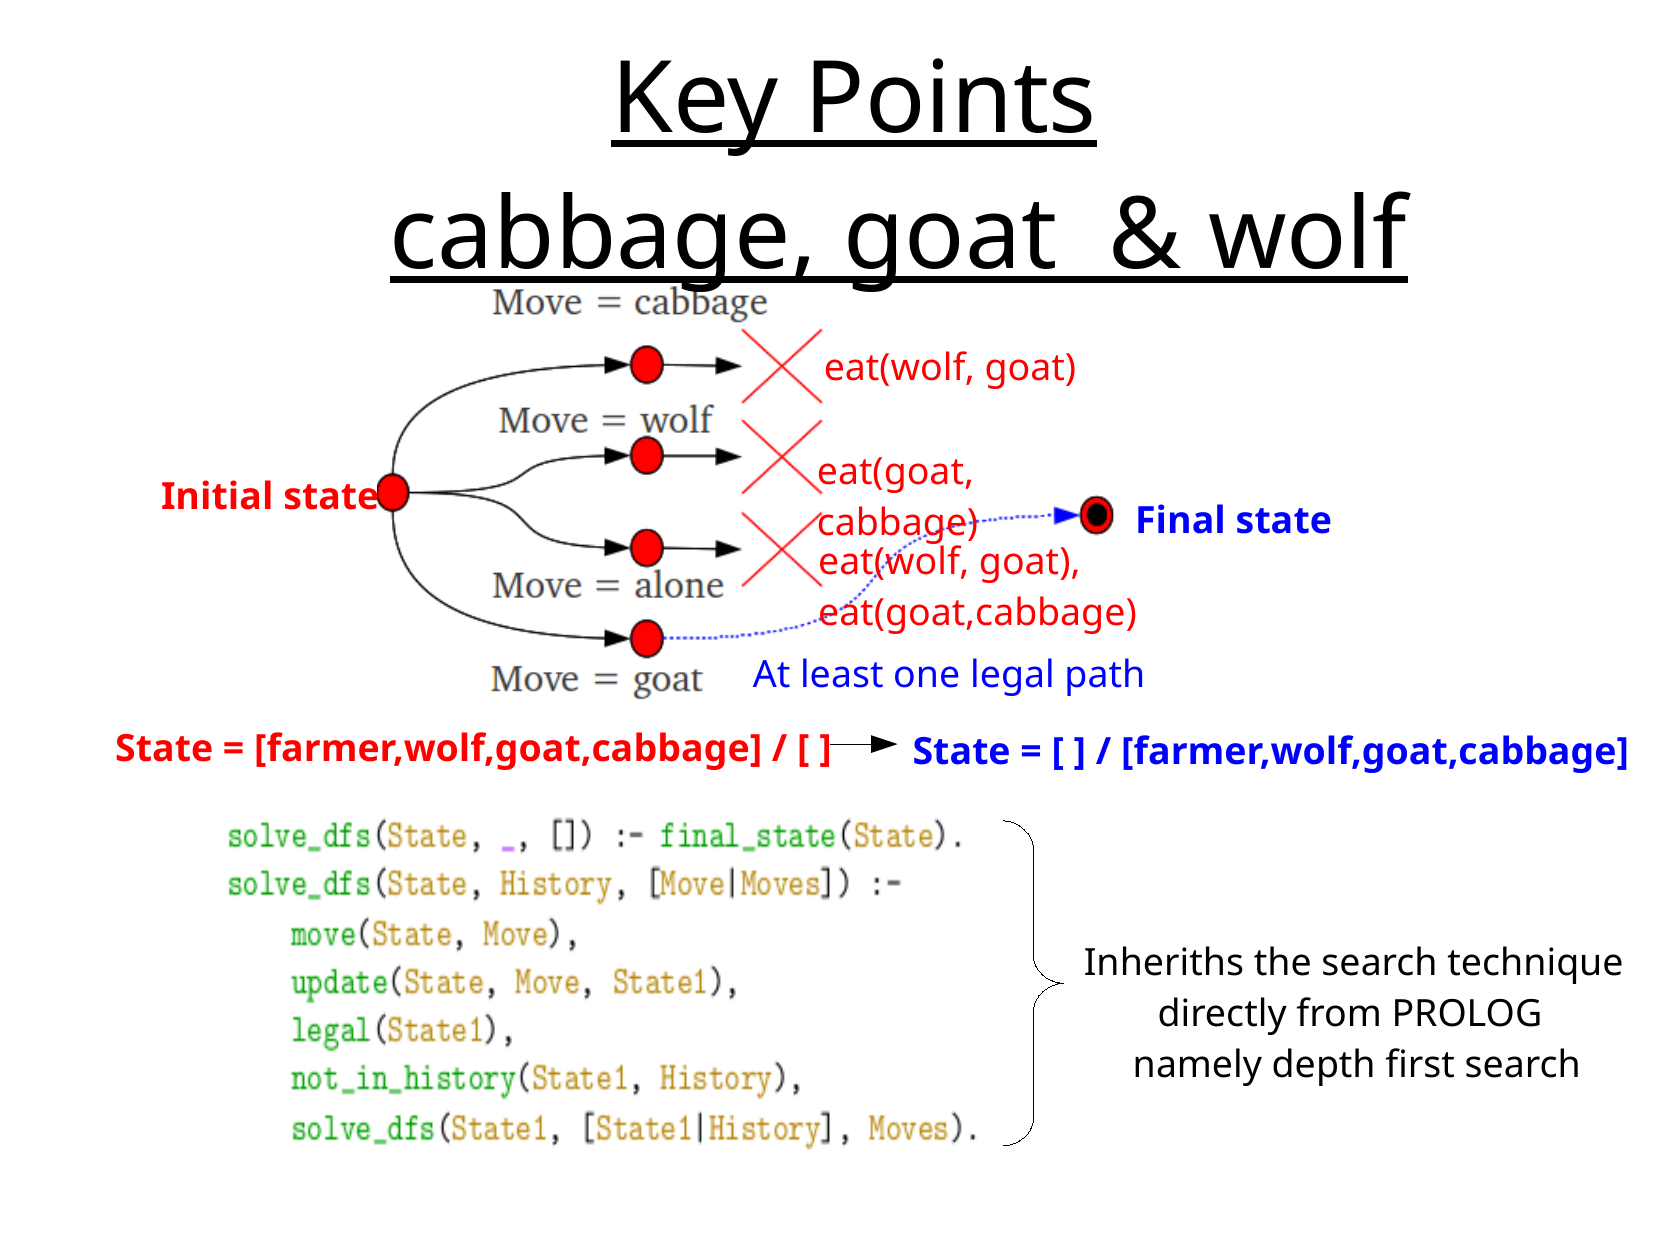

Key Points
	cabbage, goat & wolf
eat(wolf, goat)
eat(goat, cabbage)
Initial state
Final state
eat(wolf, goat), eat(goat,cabbage)
At least one legal path
State = [farmer,wolf,goat,cabbage] / [ ]
State = [ ] / [farmer,wolf,goat,cabbage]
Inheriths the search technique
	directly from PROLOG
 namely depth first search